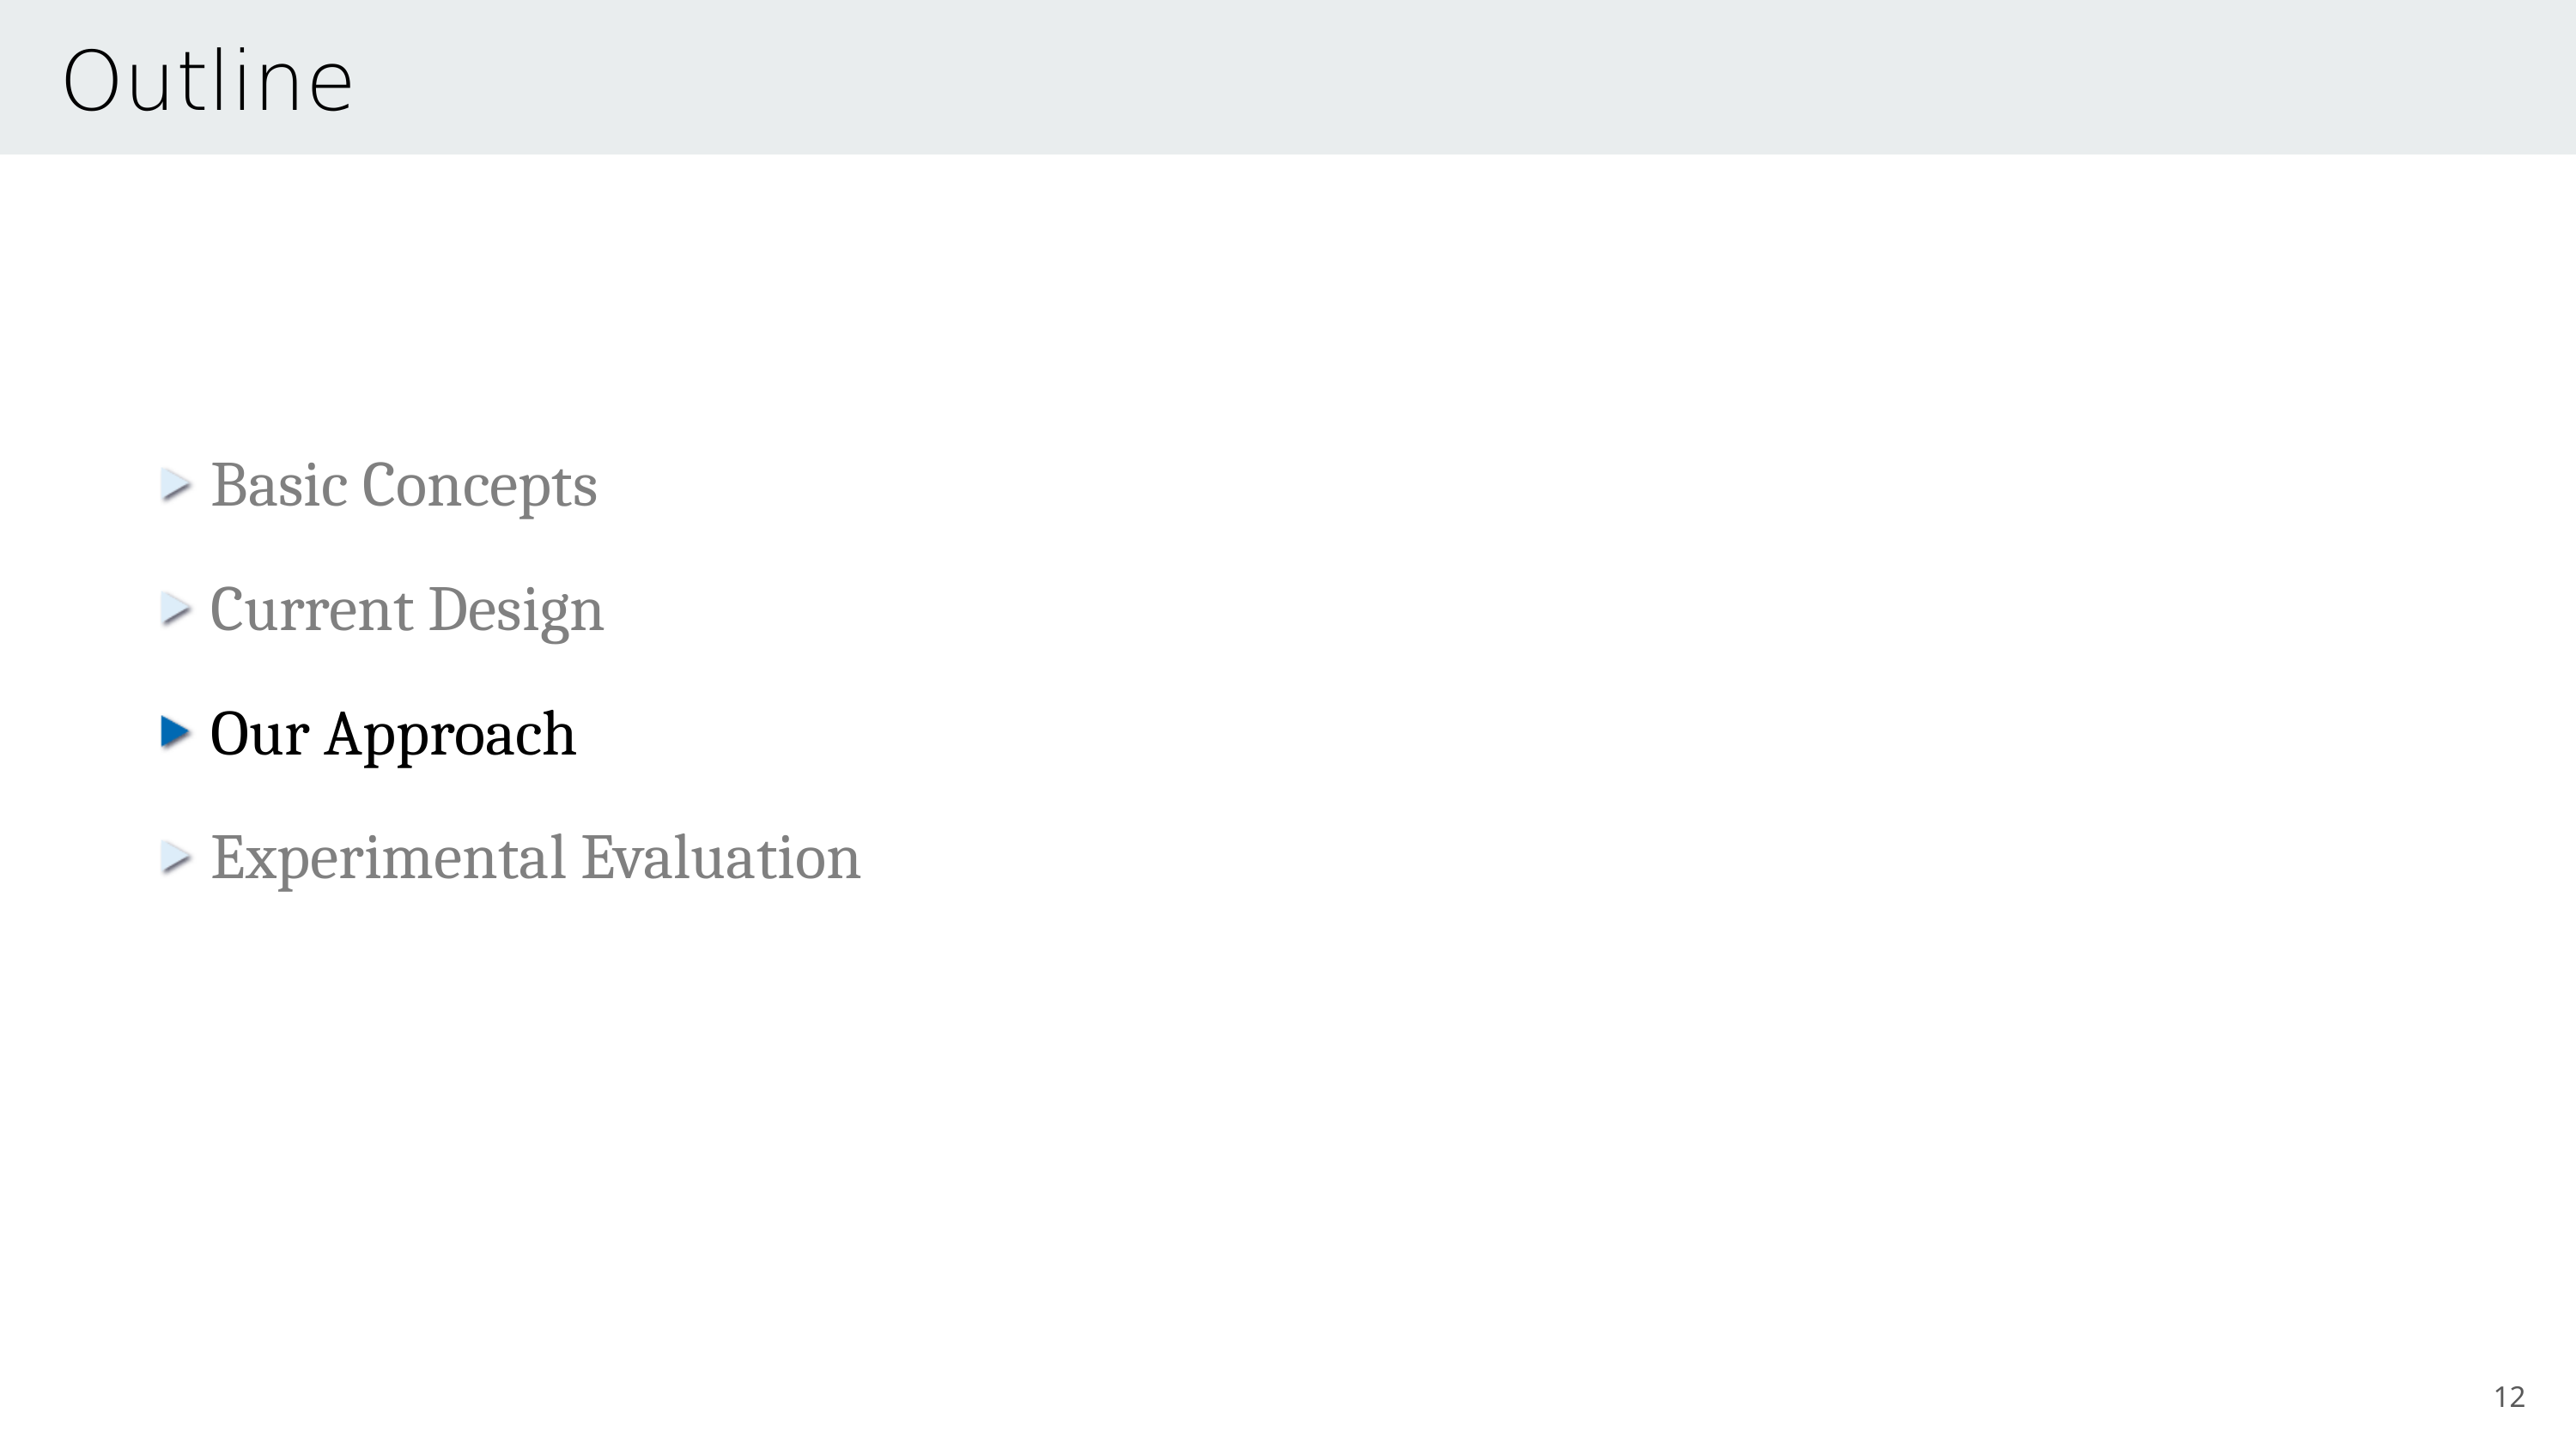

# Outline
Basic Concepts
Current Design
Our Approach
Experimental Evaluation
12